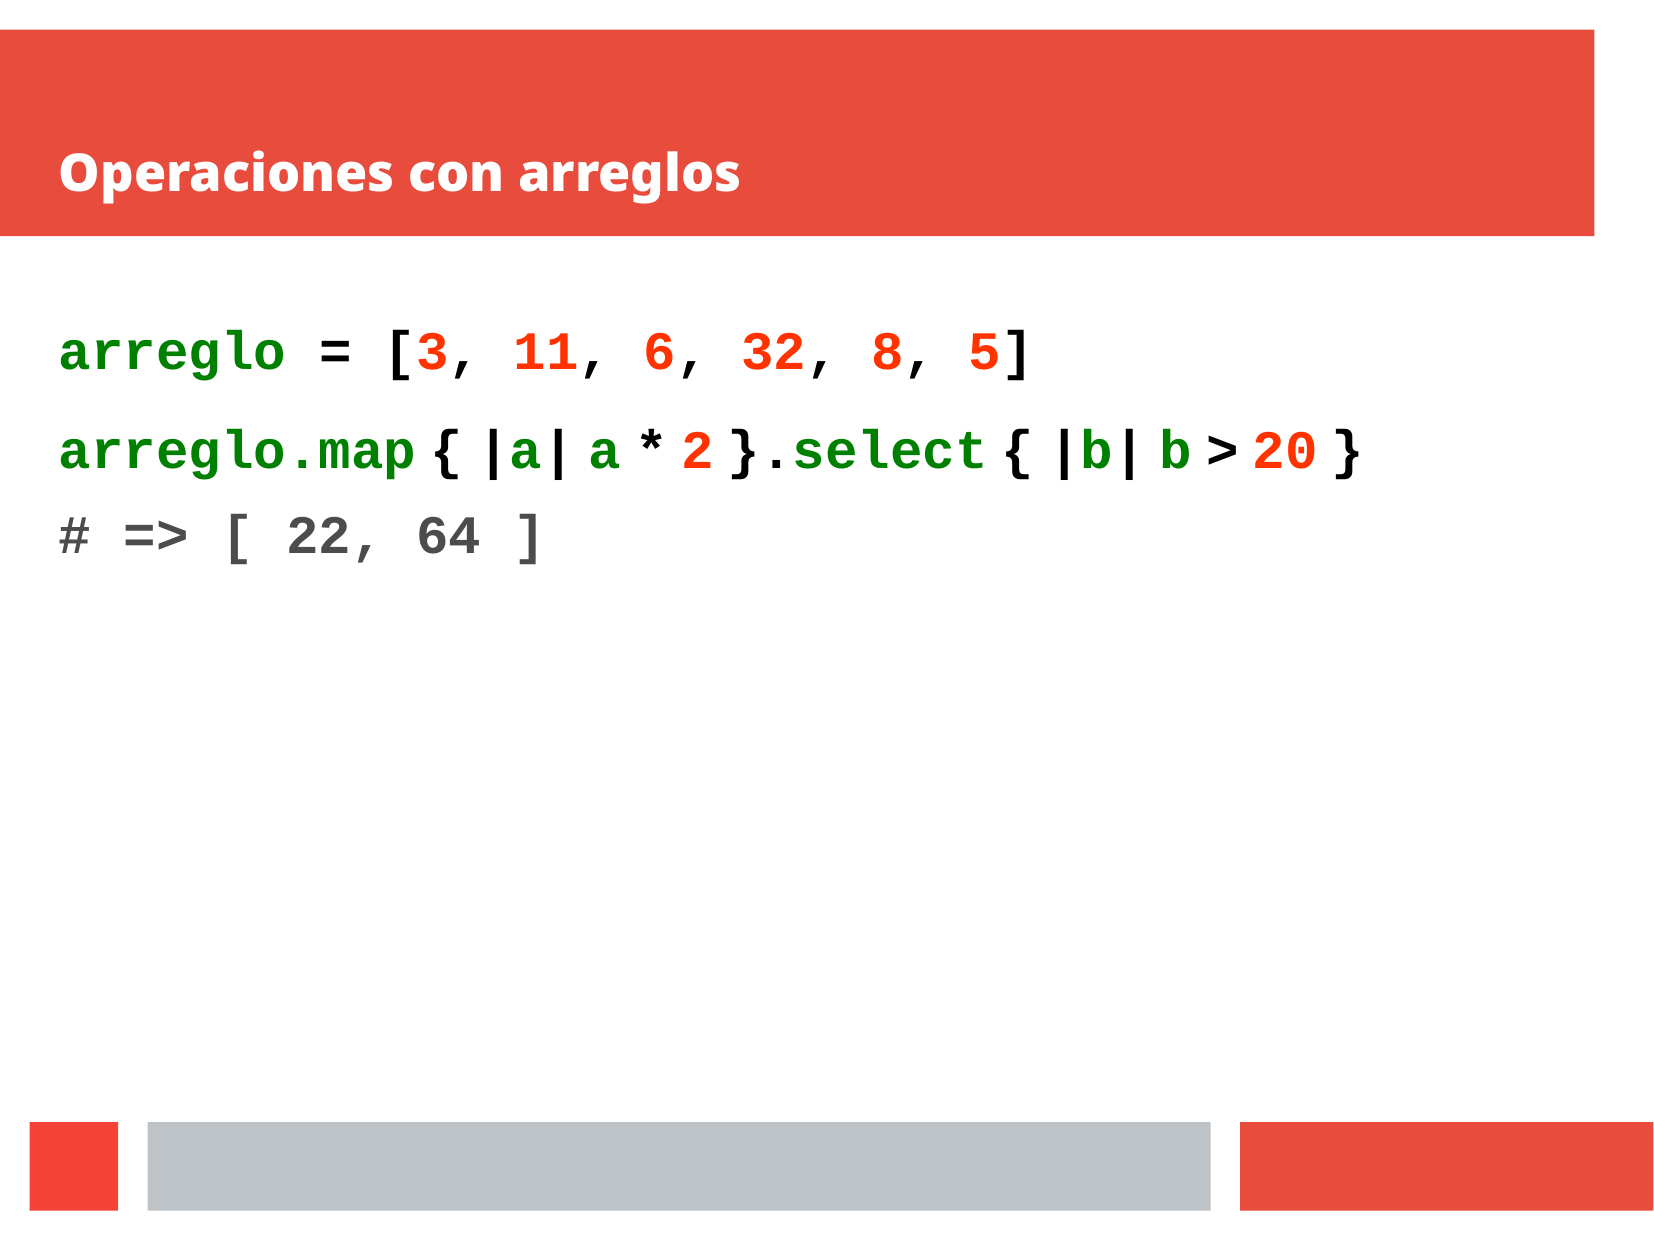

# Operaciones con arreglos
arreglo = [3, 11, 6, 32, 8, 5]
arreglo.map { |a| a * 2 }.select { |b| b > 20 }
# => [ 22, 64 ]